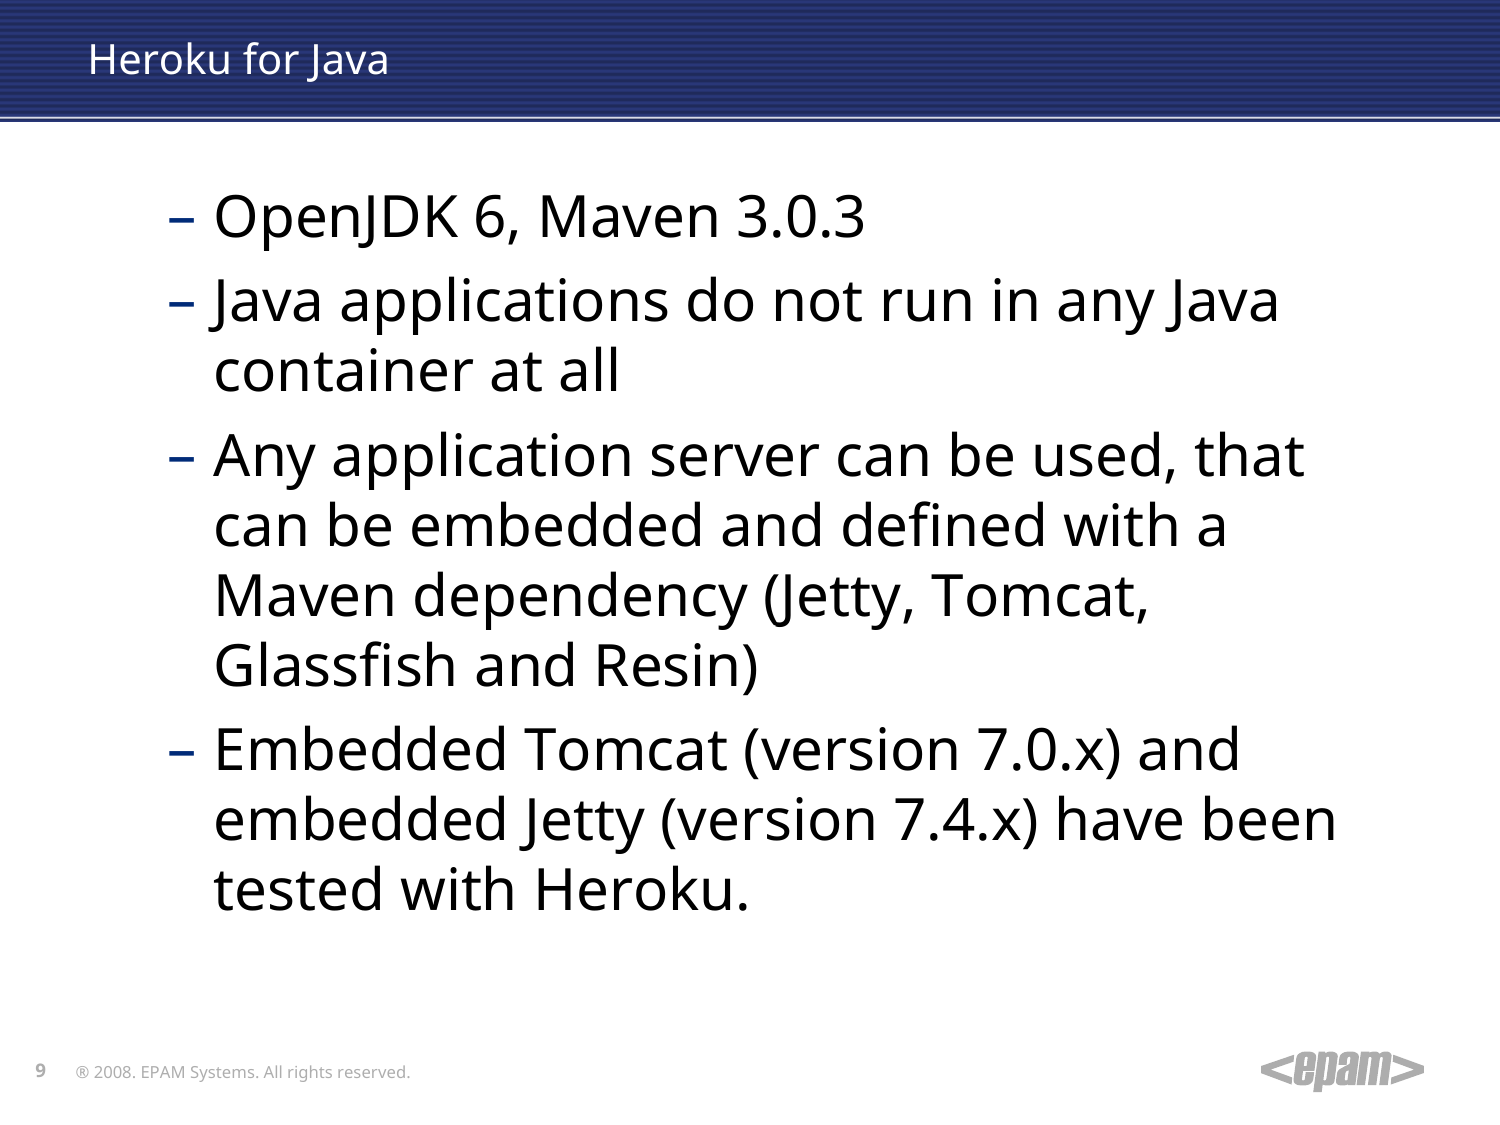

Heroku for Java
OpenJDK 6, Maven 3.0.3
Java applications do not run in any Java container at all
Any application server can be used, that can be embedded and defined with a Maven dependency (Jetty, Tomcat, Glassfish and Resin)
Embedded Tomcat (version 7.0.x) and embedded Jetty (version 7.4.x) have been tested with Heroku.